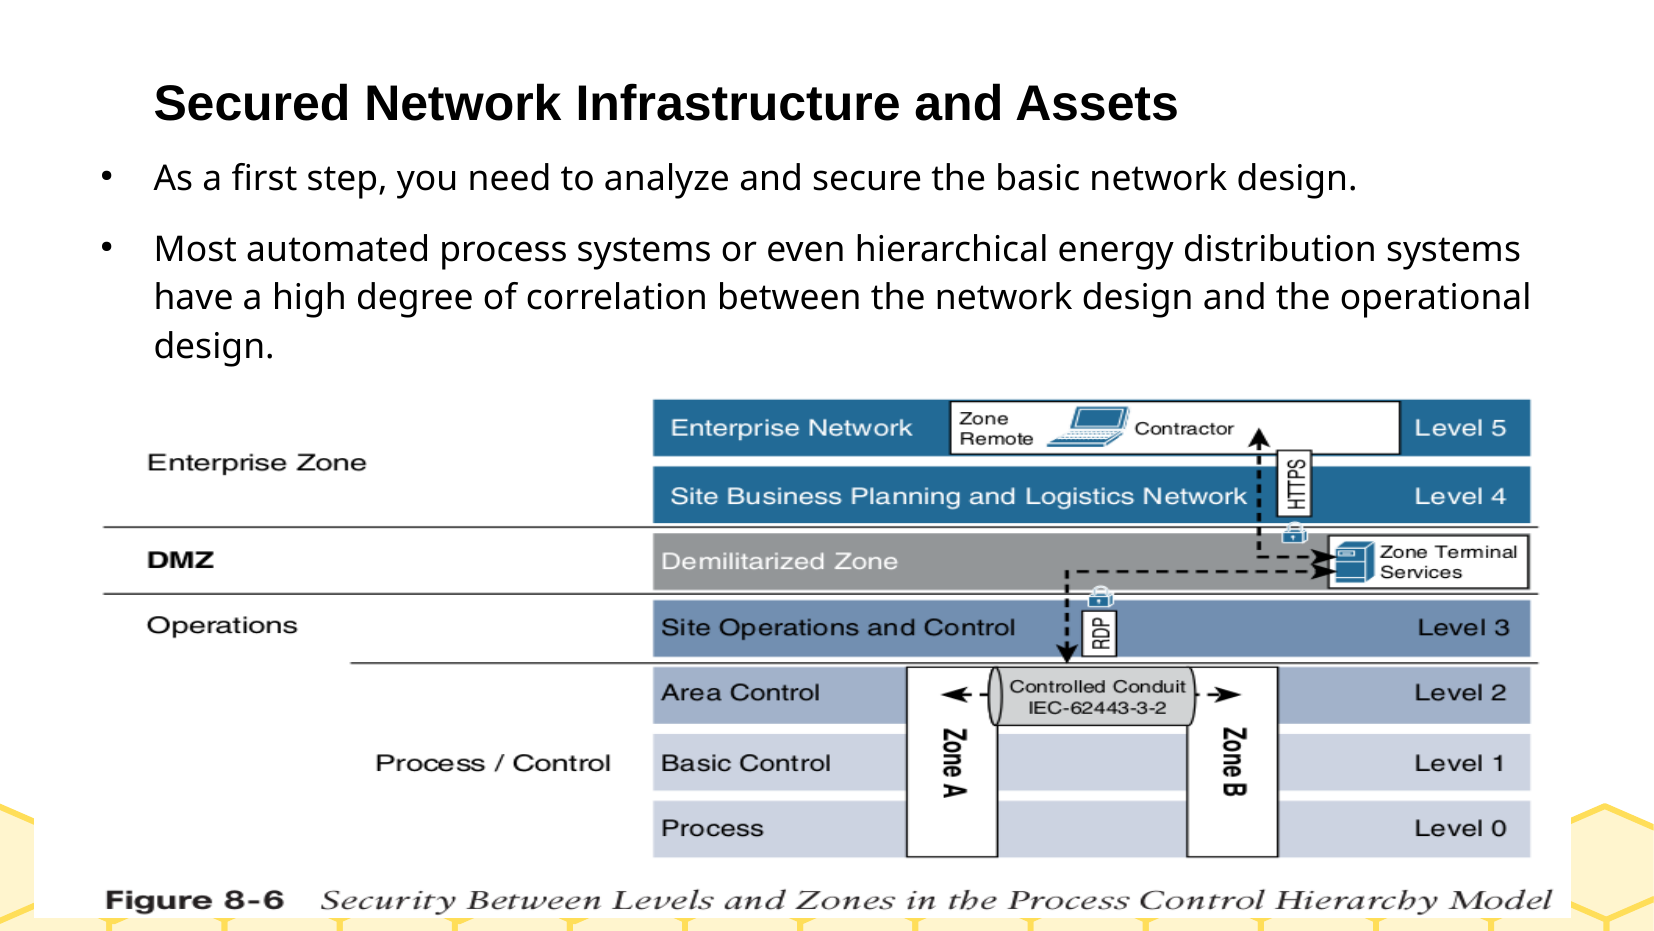

# Secured Network Infrastructure and Assets
As a first step, you need to analyze and secure the basic network design.
Most automated process systems or even hierarchical energy distribution systems have a high degree of correlation between the network design and the operational design.